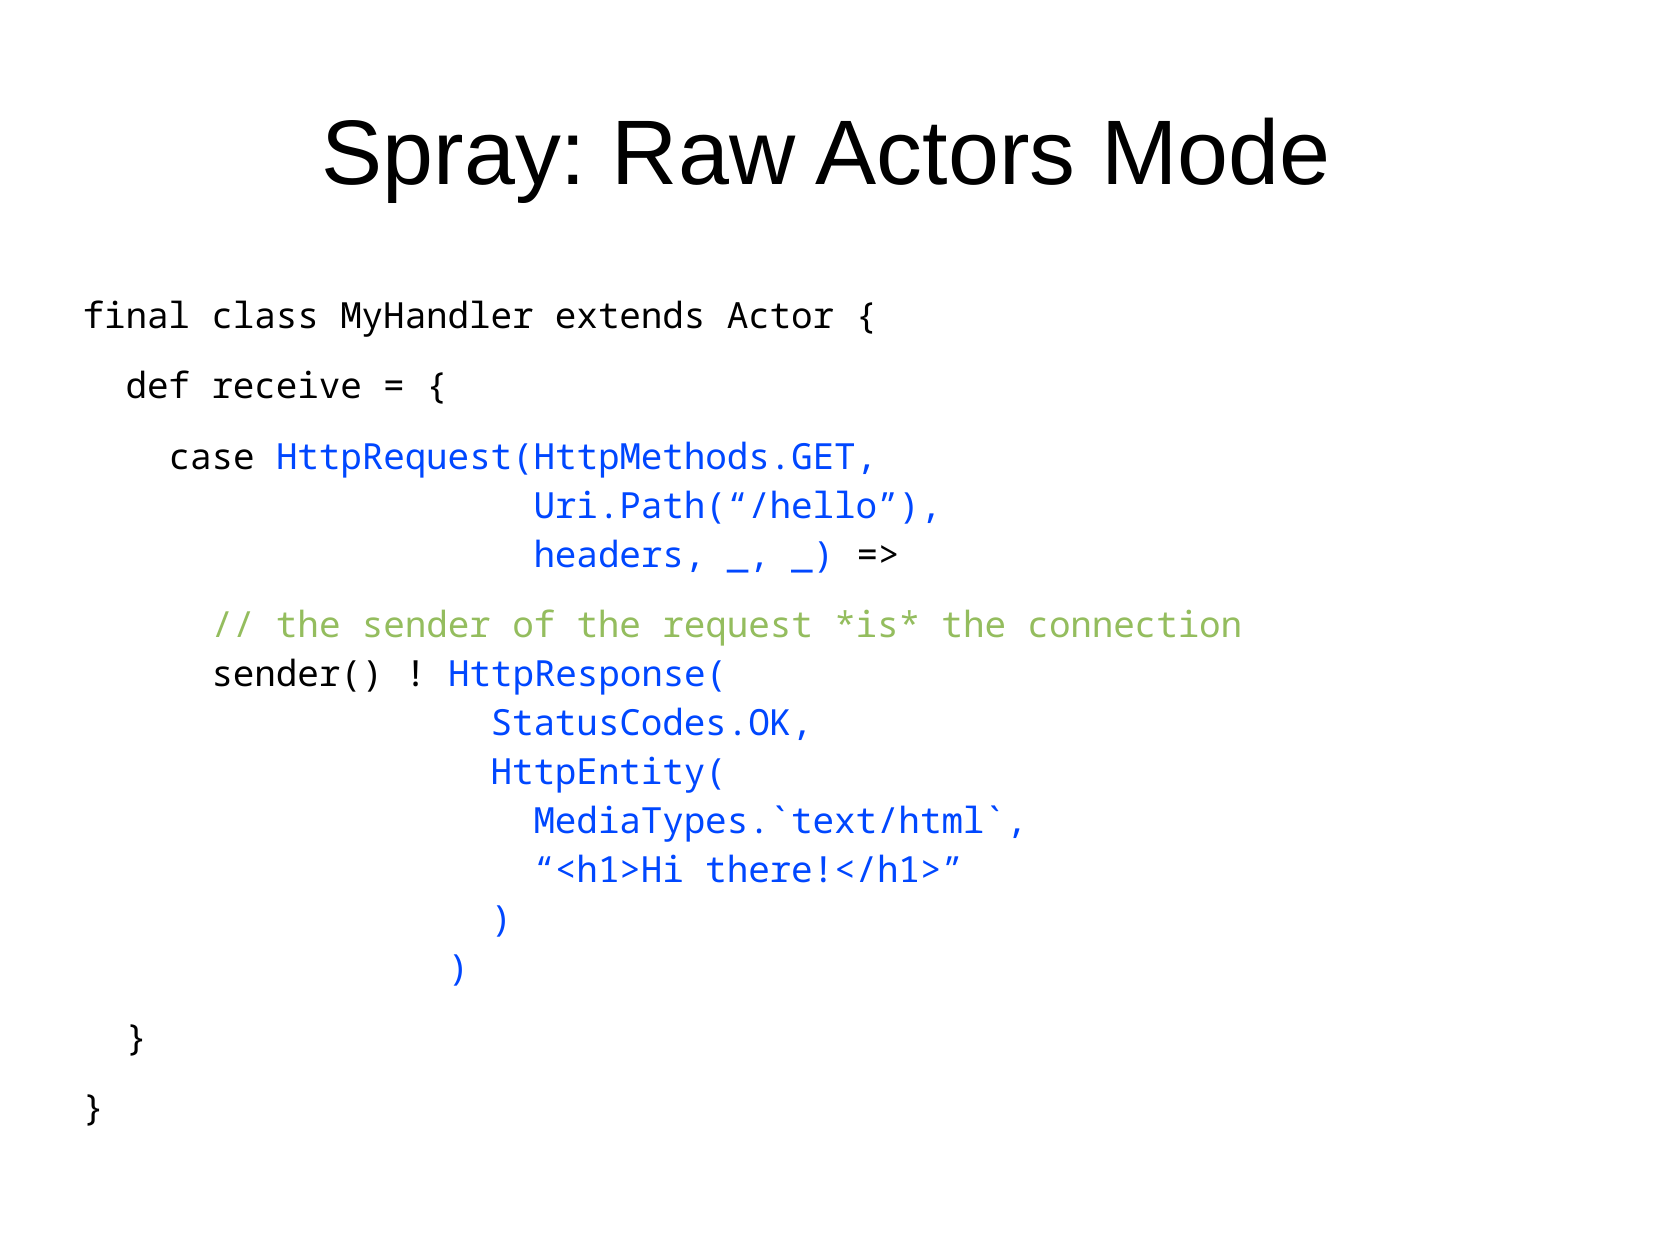

# Spray: Raw Actors Mode
final class MyHandler extends Actor {
 def receive = {
 case HttpRequest(HttpMethods.GET,
 Uri.Path(“/hello”),
 headers, _, _) =>
 // the sender of the request *is* the connection
 sender() ! HttpResponse(
 StatusCodes.OK,
 HttpEntity(
 MediaTypes.`text/html`,
 “<h1>Hi there!</h1>”
 )
 )
 }
}